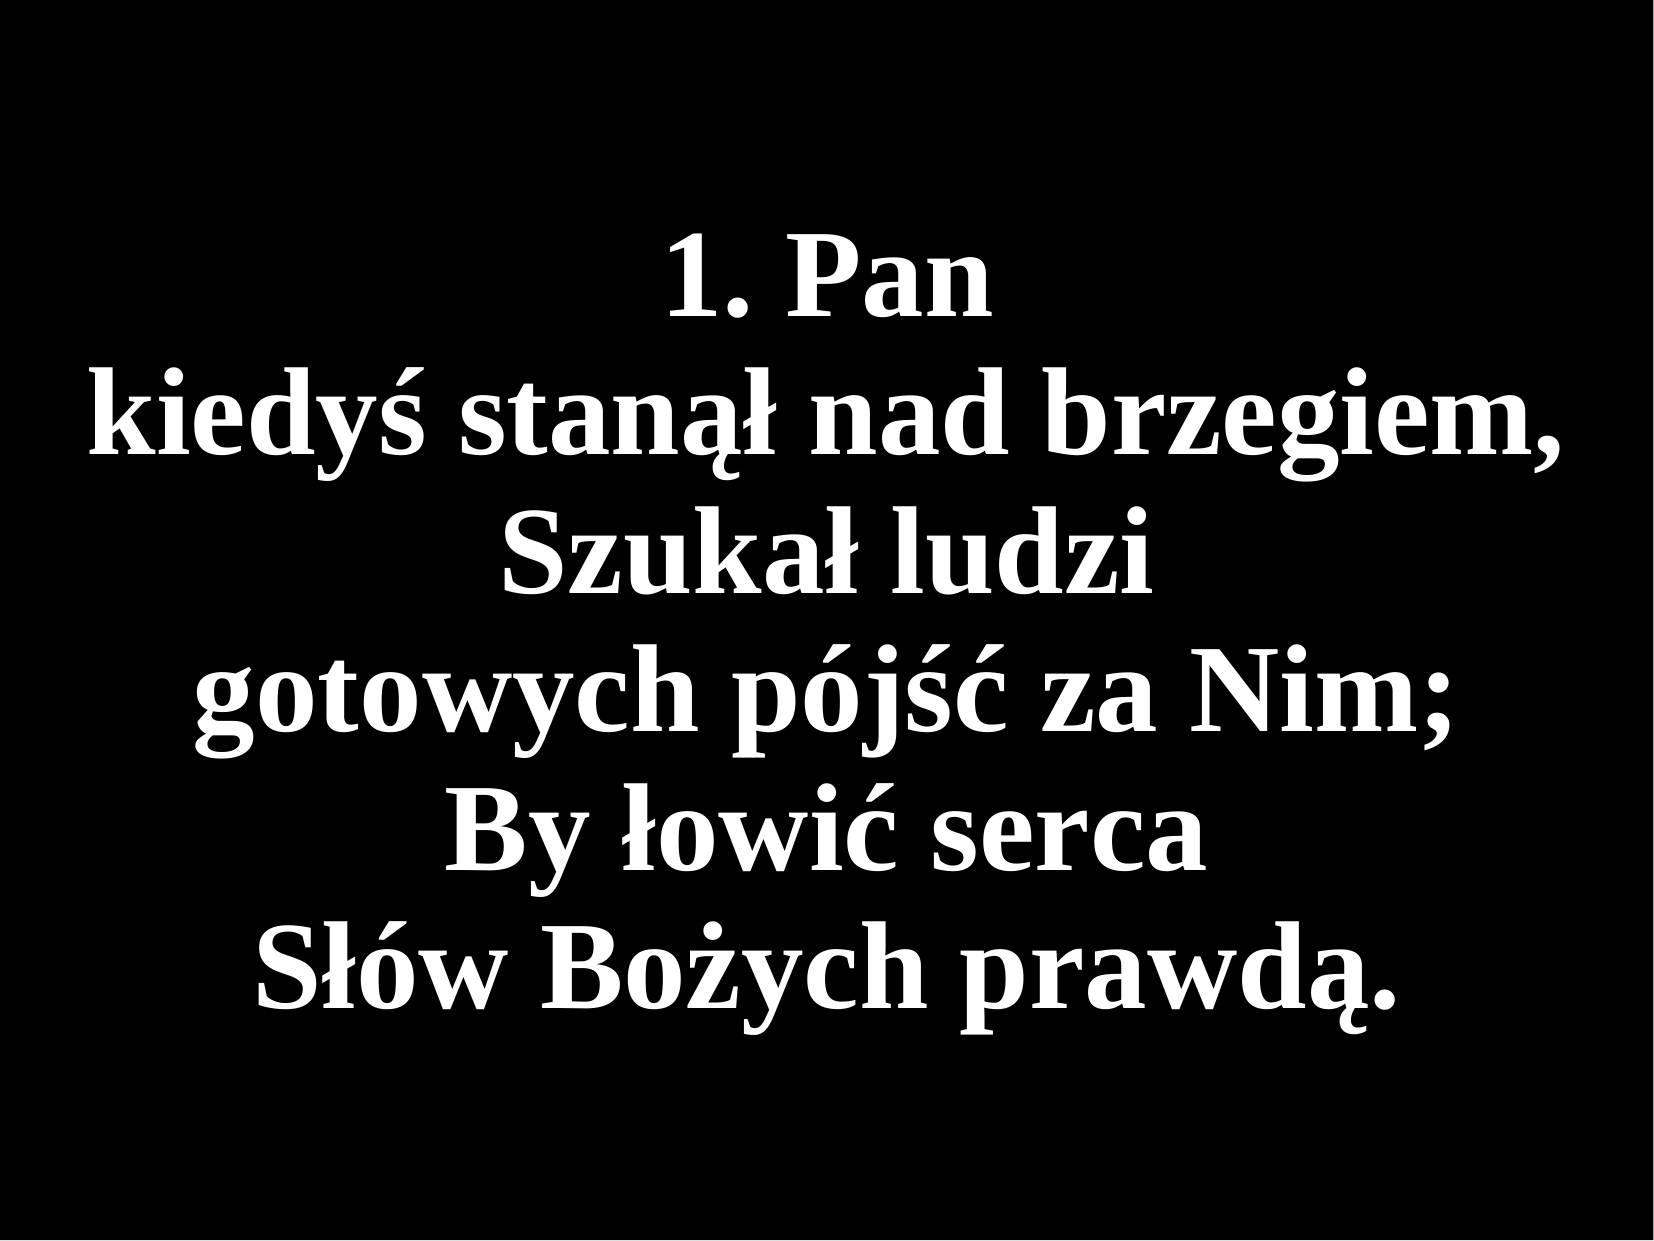

# 1. Pan kiedyś stanął nad brzegiem, Szukał ludzi gotowych pójść za Nim; By łowić serca Słów Bożych prawdą.